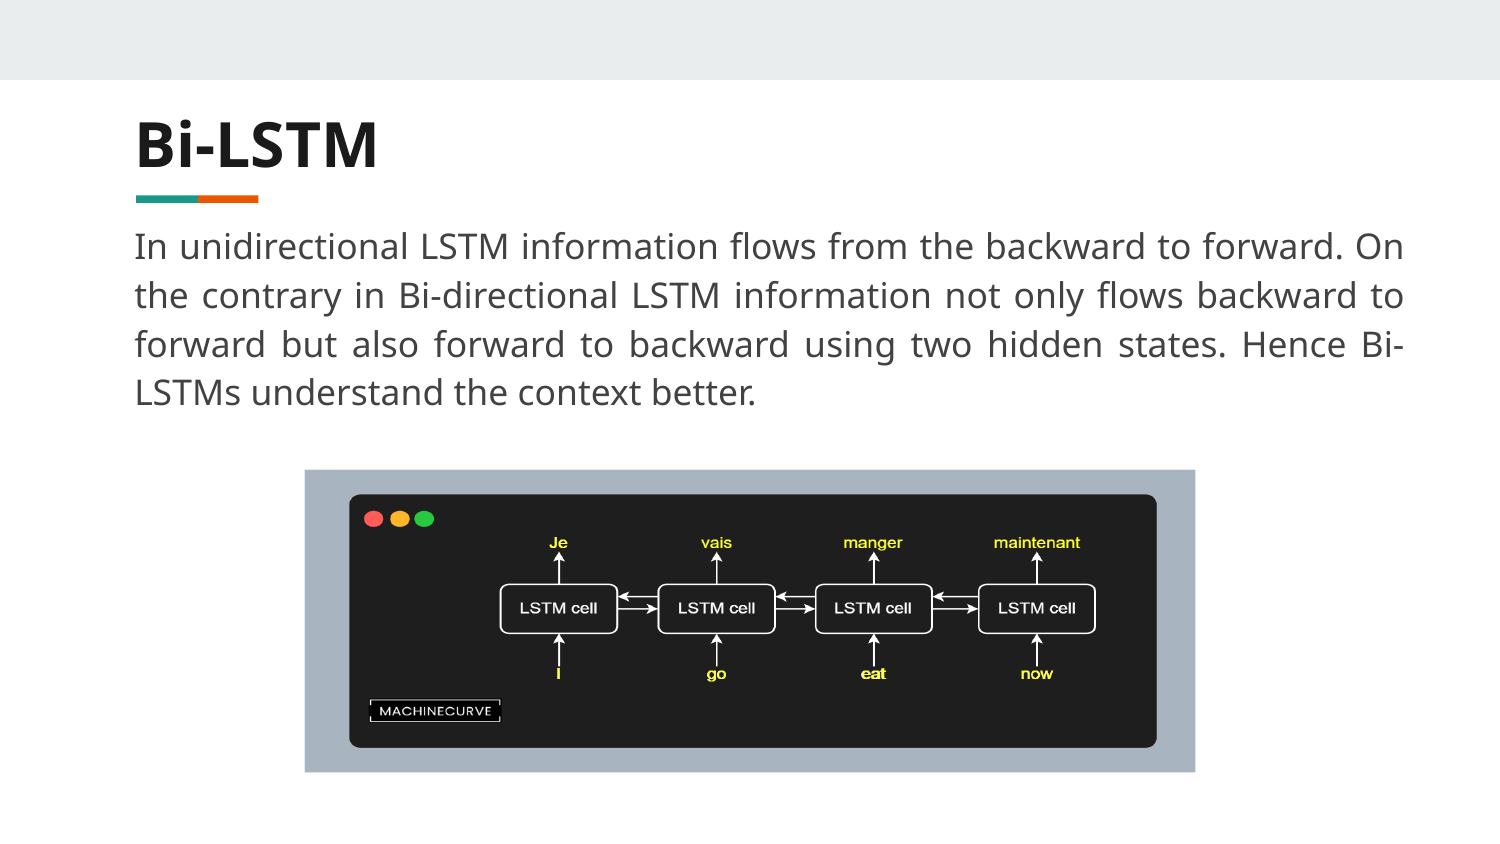

# Bi-LSTM
In unidirectional LSTM information flows from the backward to forward. On the contrary in Bi-directional LSTM information not only flows backward to forward but also forward to backward using two hidden states. Hence Bi-LSTMs understand the context better.